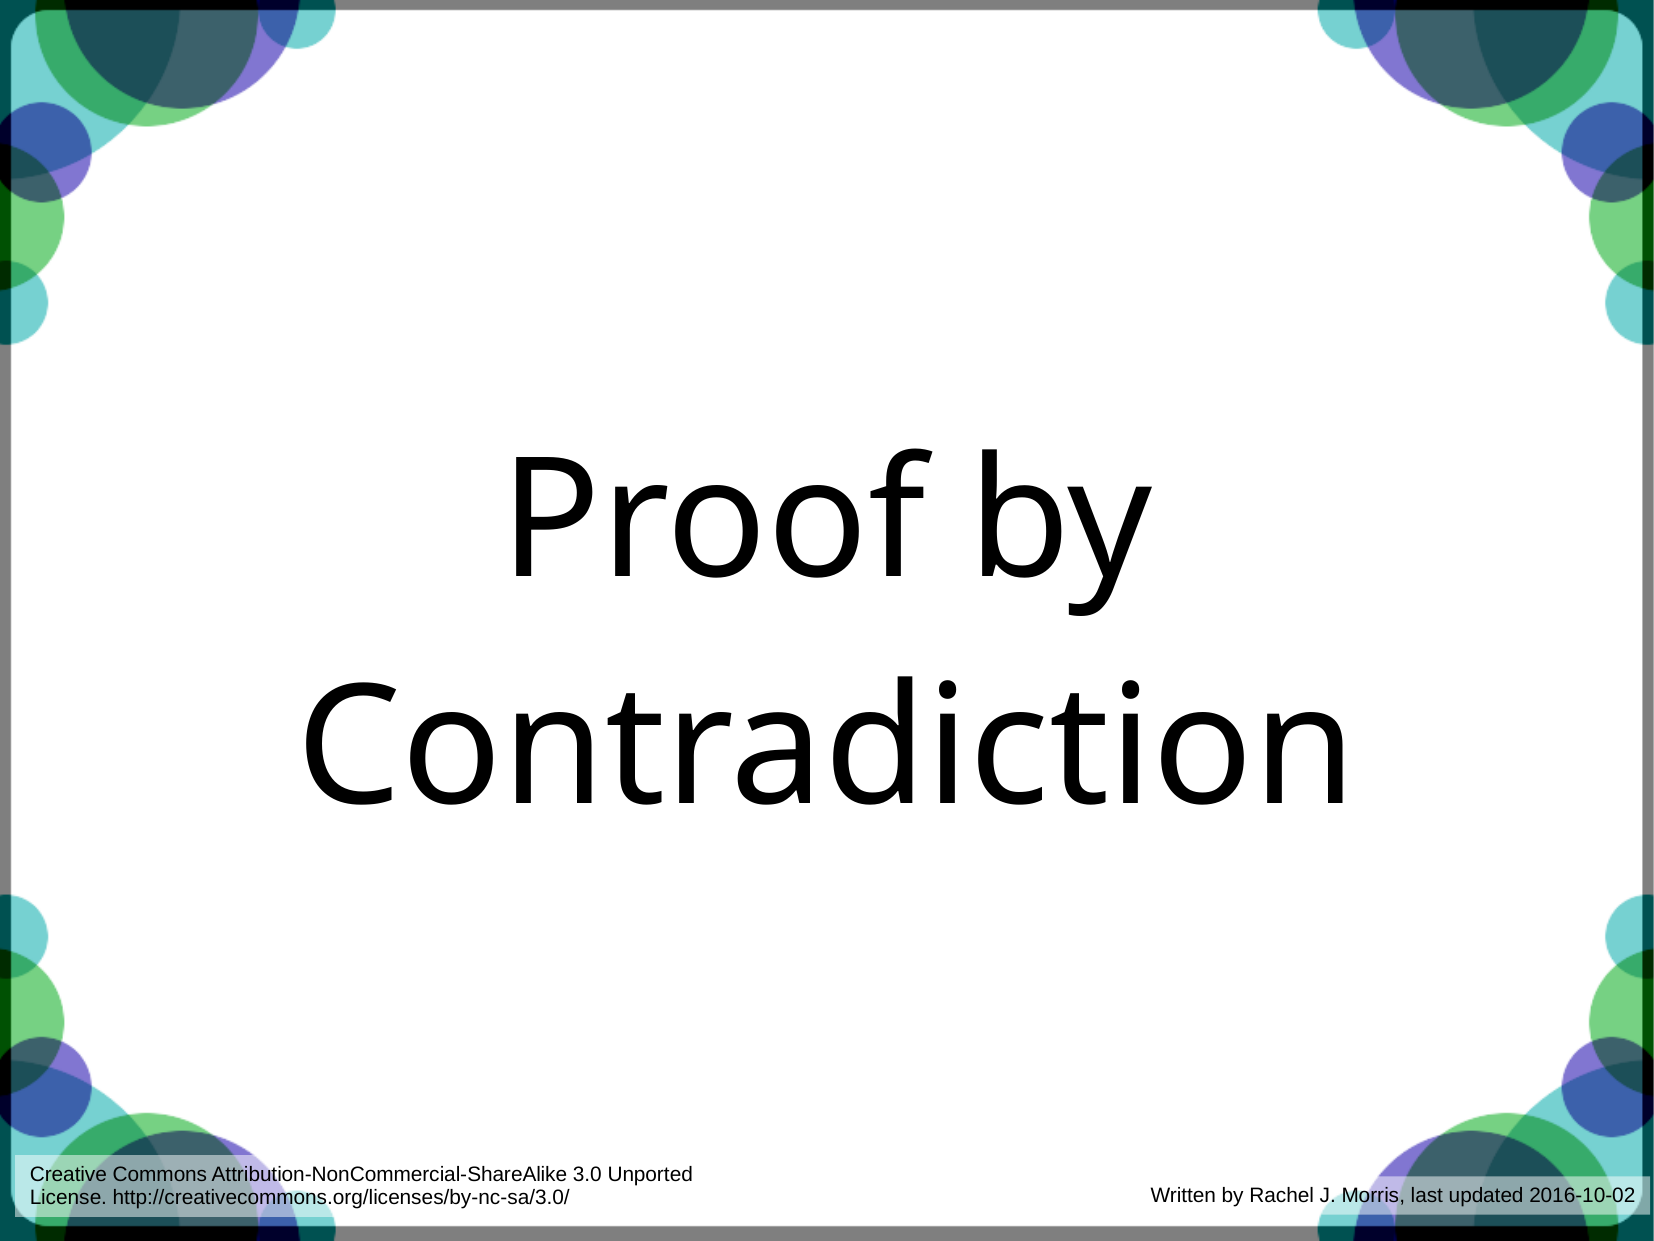

# Proof by Contradiction
Creative Commons Attribution-NonCommercial-ShareAlike 3.0 Unported License. http://creativecommons.org/licenses/by-nc-sa/3.0/
Written by Rachel J. Morris, last updated 2016-10-02